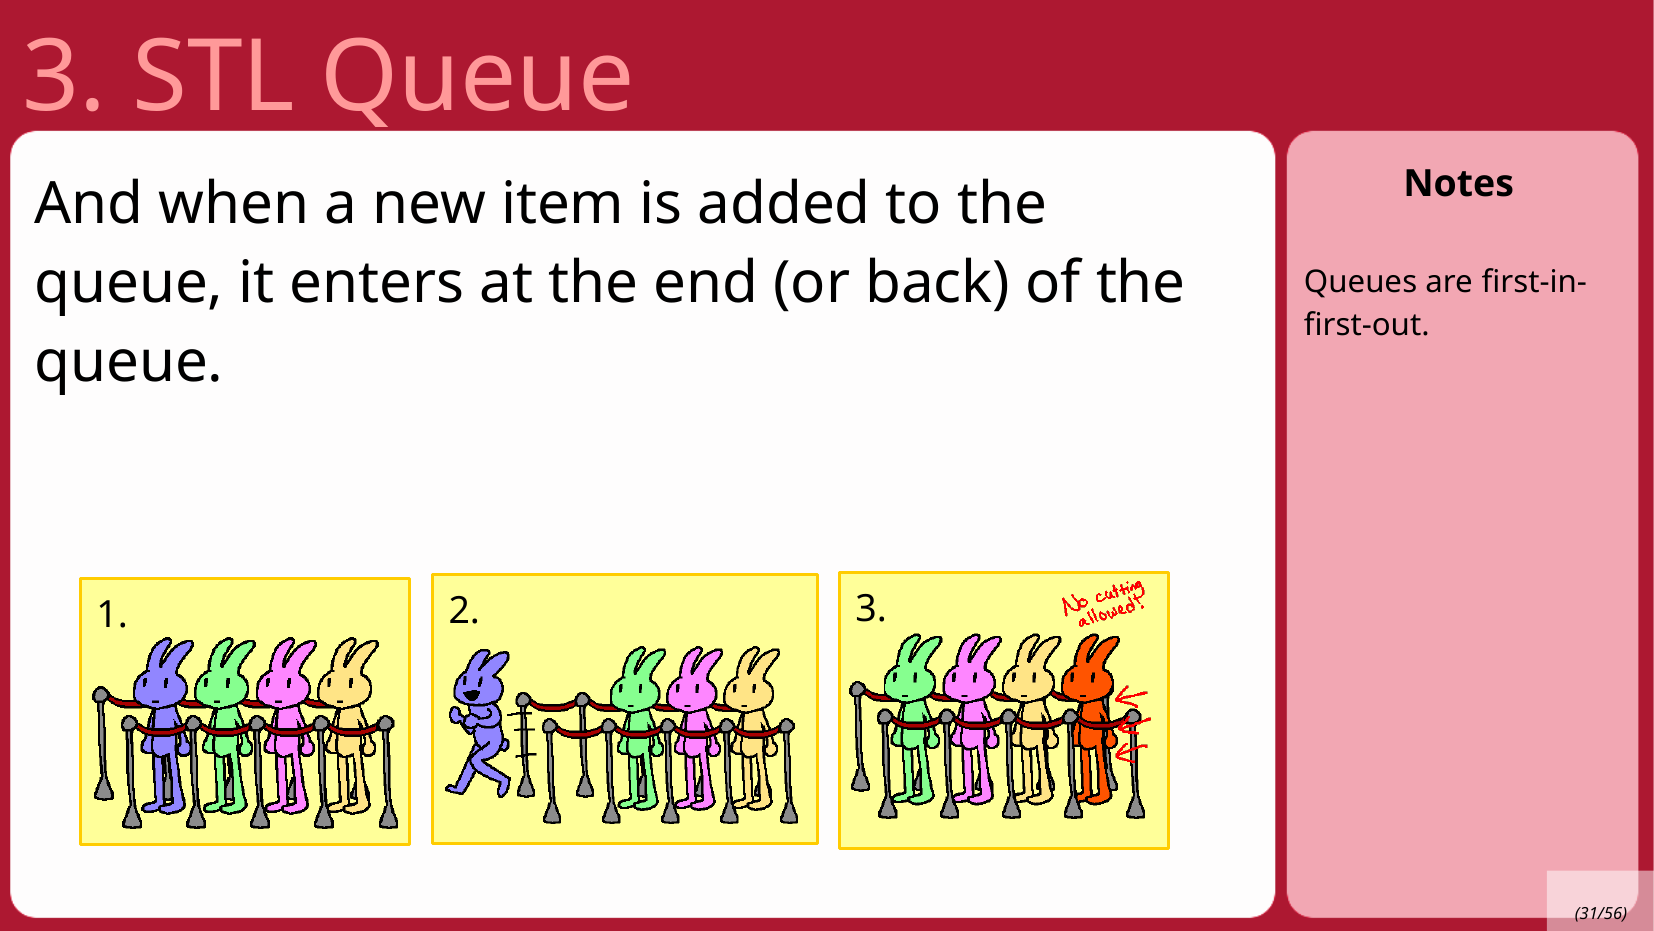

# 3. STL Queue
Notes
Queues are first-in-first-out.
And when a new item is added to the queue, it enters at the end (or back) of the queue.
3.
2.
1.